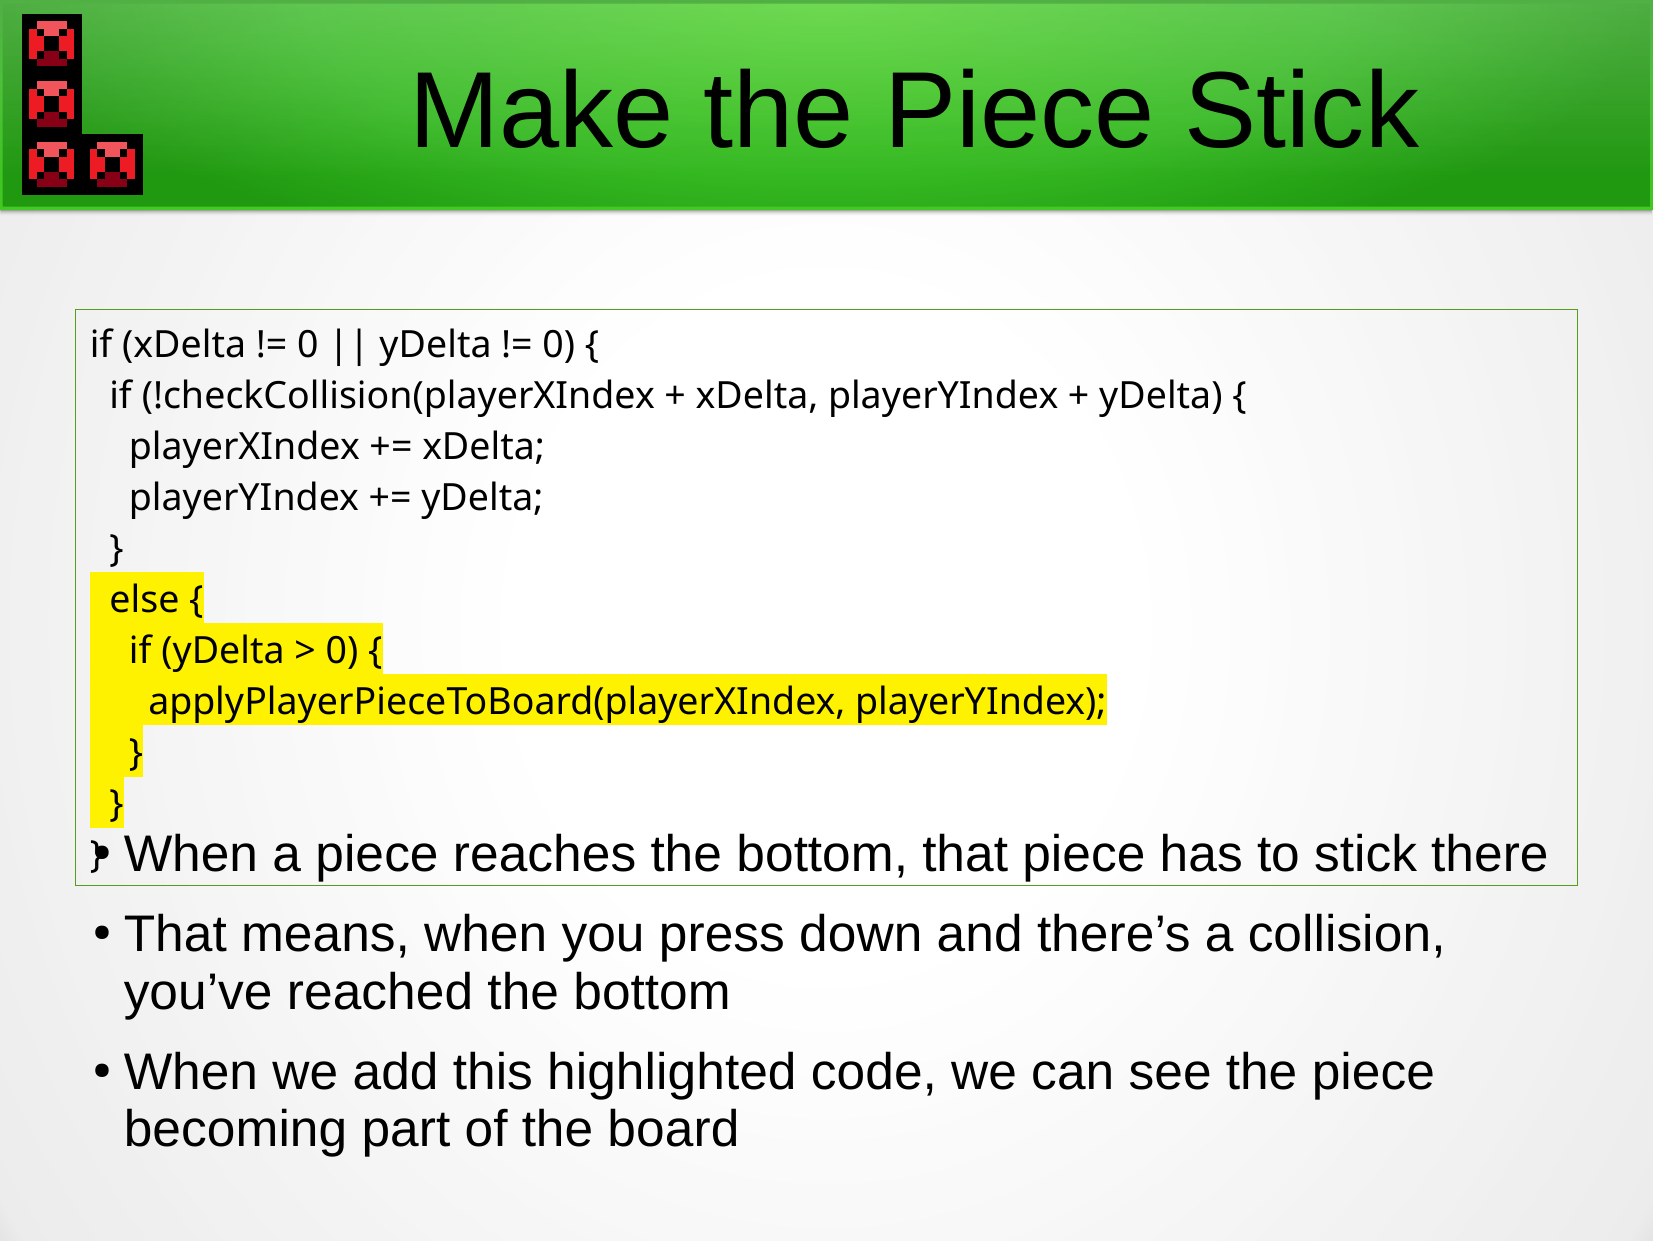

# Make the Piece Stick
if (xDelta != 0 || yDelta != 0) {
 if (!checkCollision(playerXIndex + xDelta, playerYIndex + yDelta) {
 playerXIndex += xDelta;
 playerYIndex += yDelta;
 }
 else {
 if (yDelta > 0) {
 applyPlayerPieceToBoard(playerXIndex, playerYIndex);
 }
 }
}
When a piece reaches the bottom, that piece has to stick there
That means, when you press down and there’s a collision, you’ve reached the bottom
When we add this highlighted code, we can see the piece becoming part of the board